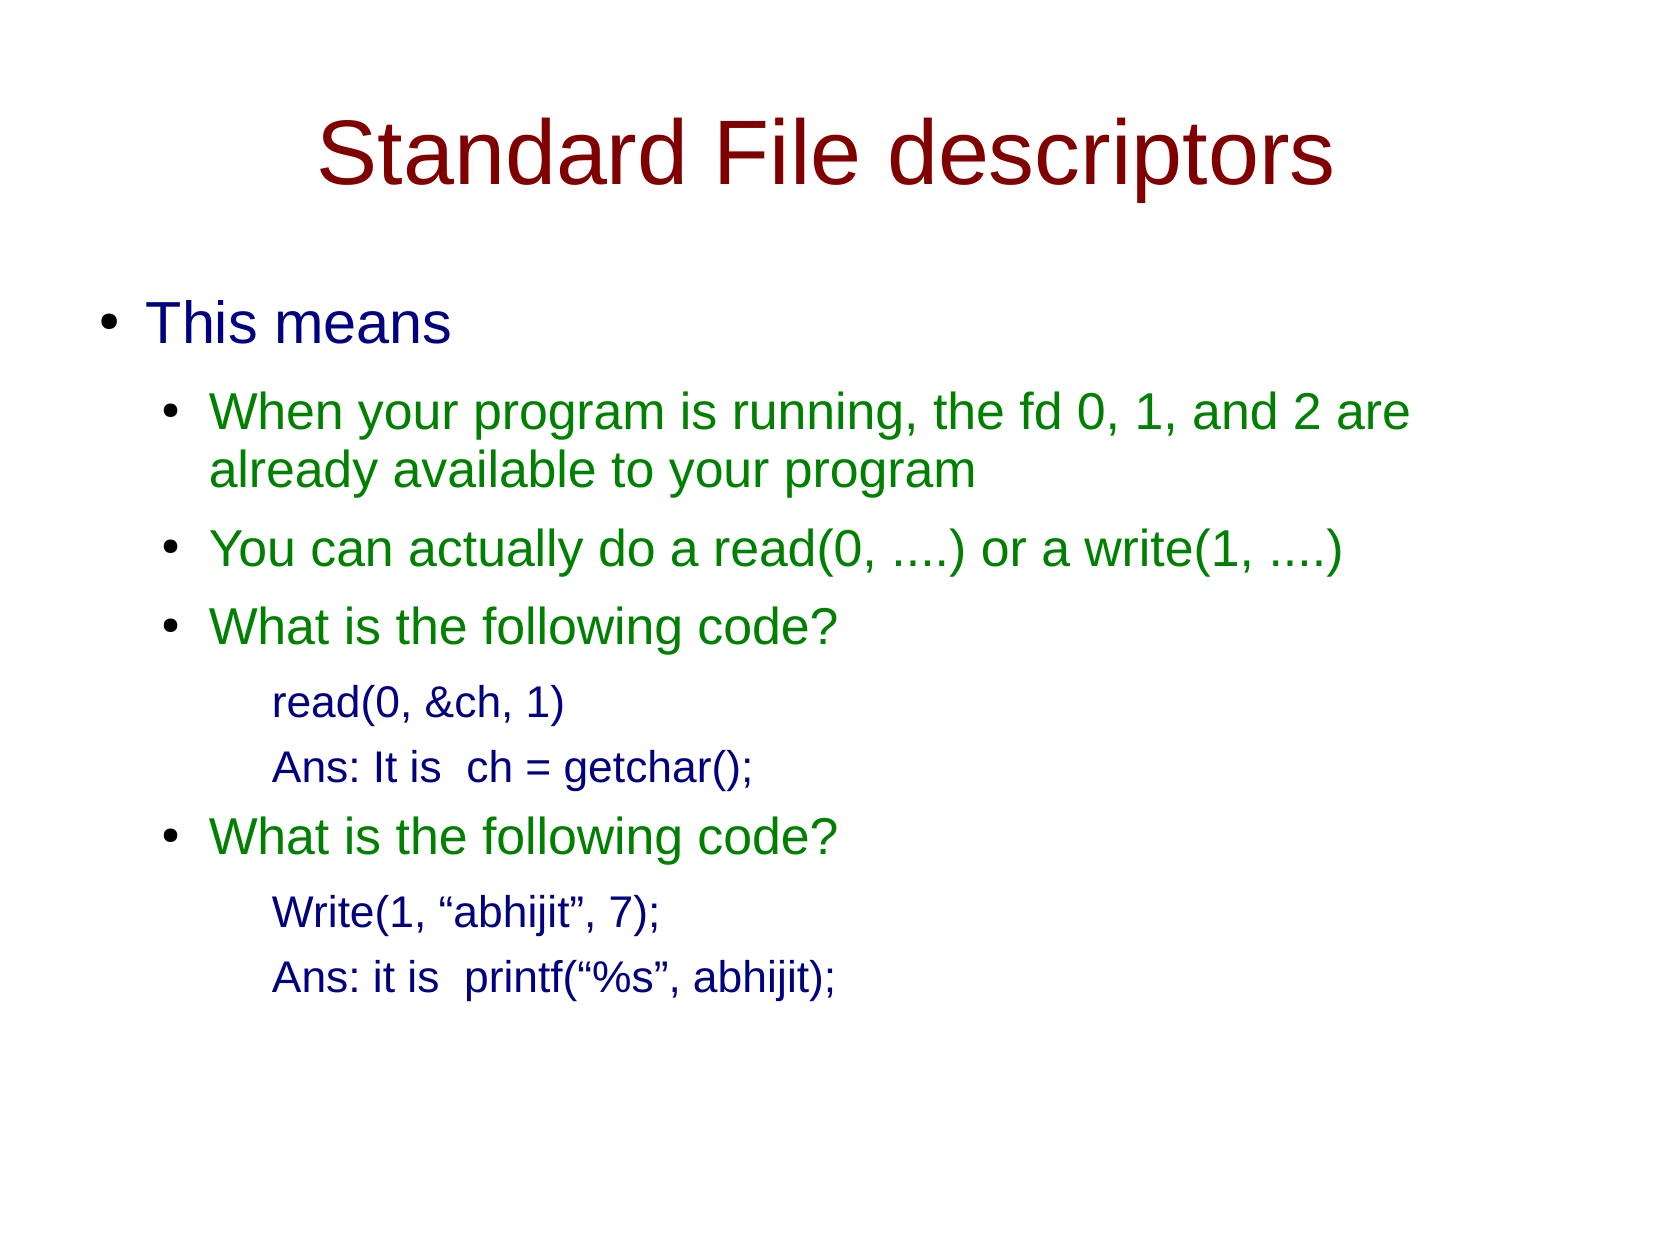

# Standard File descriptors
This means
When your program is running, the fd 0, 1, and 2 are already available to your program
You can actually do a read(0, ....) or a write(1, ....)
What is the following code?
read(0, &ch, 1)
Ans: It is ch = getchar();
What is the following code?
Write(1, “abhijit”, 7);
Ans: it is printf(“%s”, abhijit);